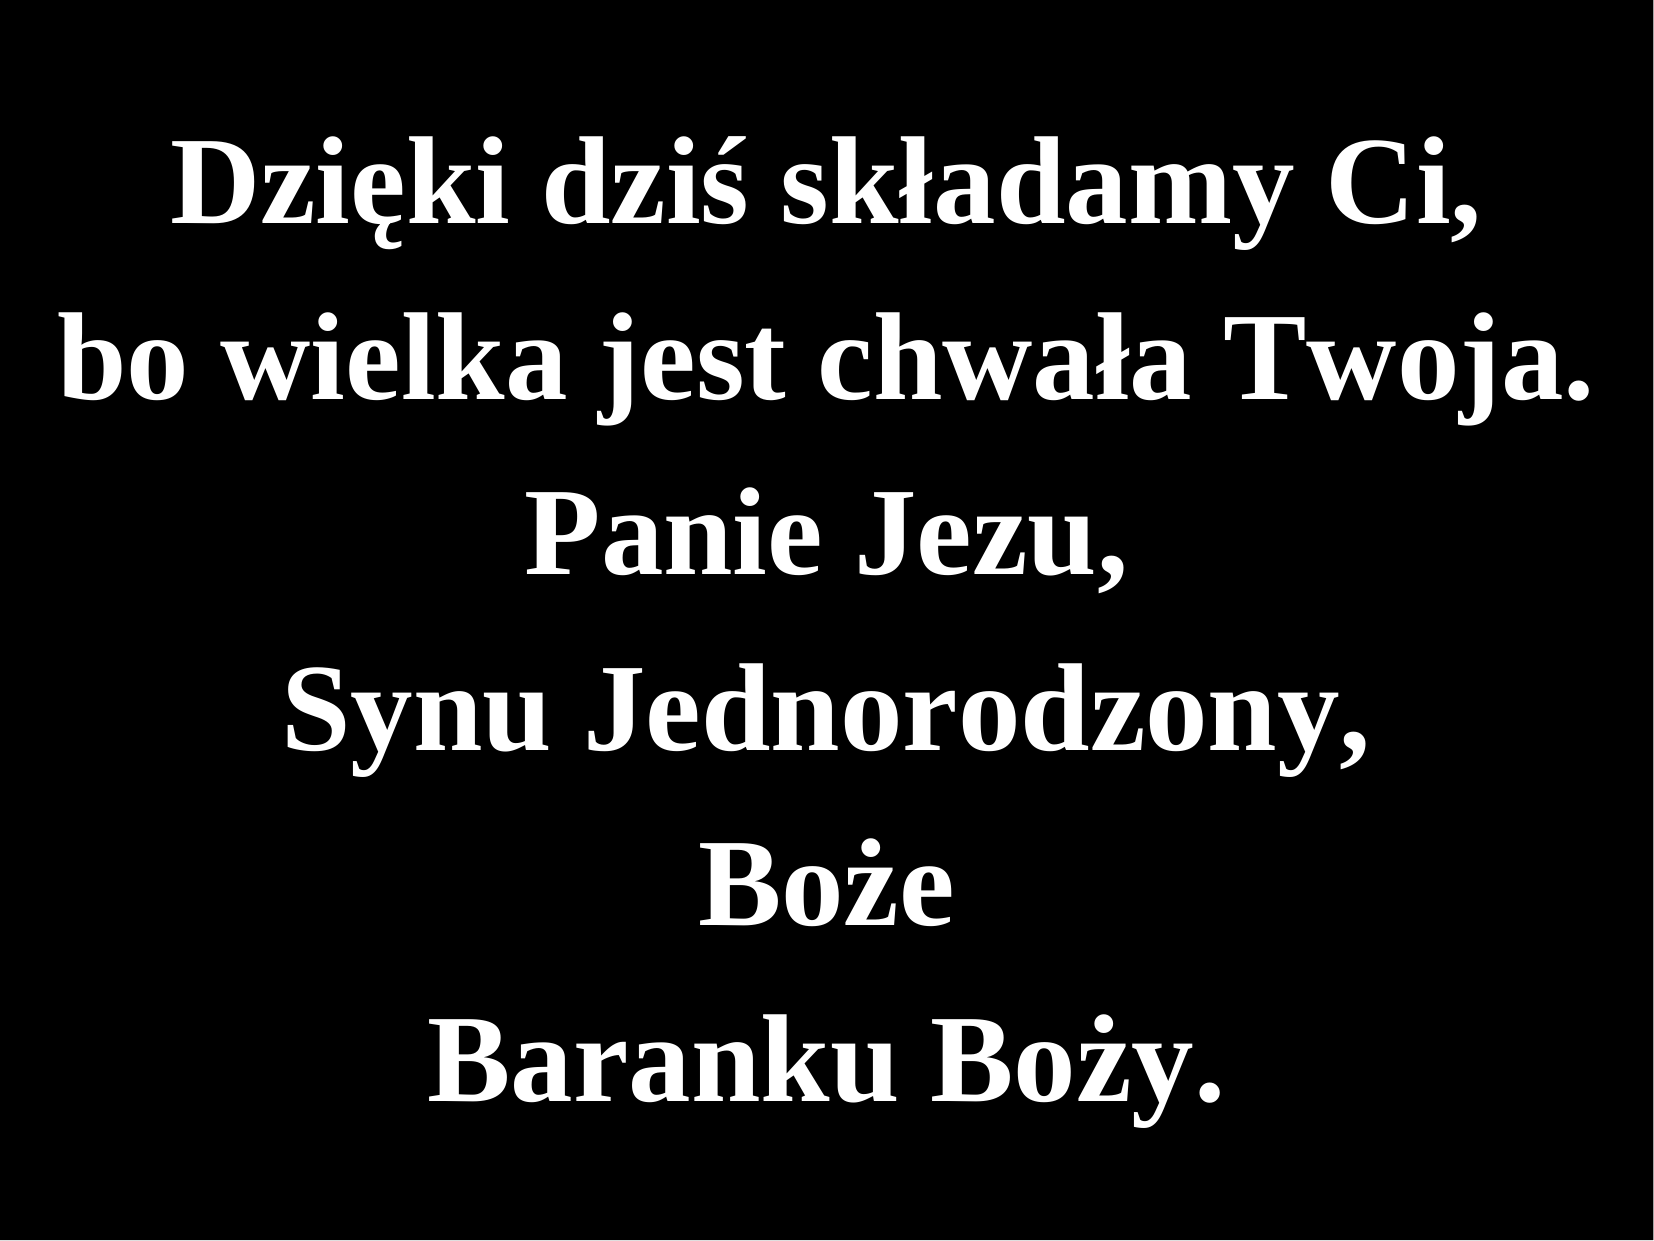

# Dzięki dziś składamy Ci, ppp bo wielka jest chwała Twoja. ppp Panie Jezu, ppp Synu Jednorodzony, ppp Boże ppp Baranku Boży.